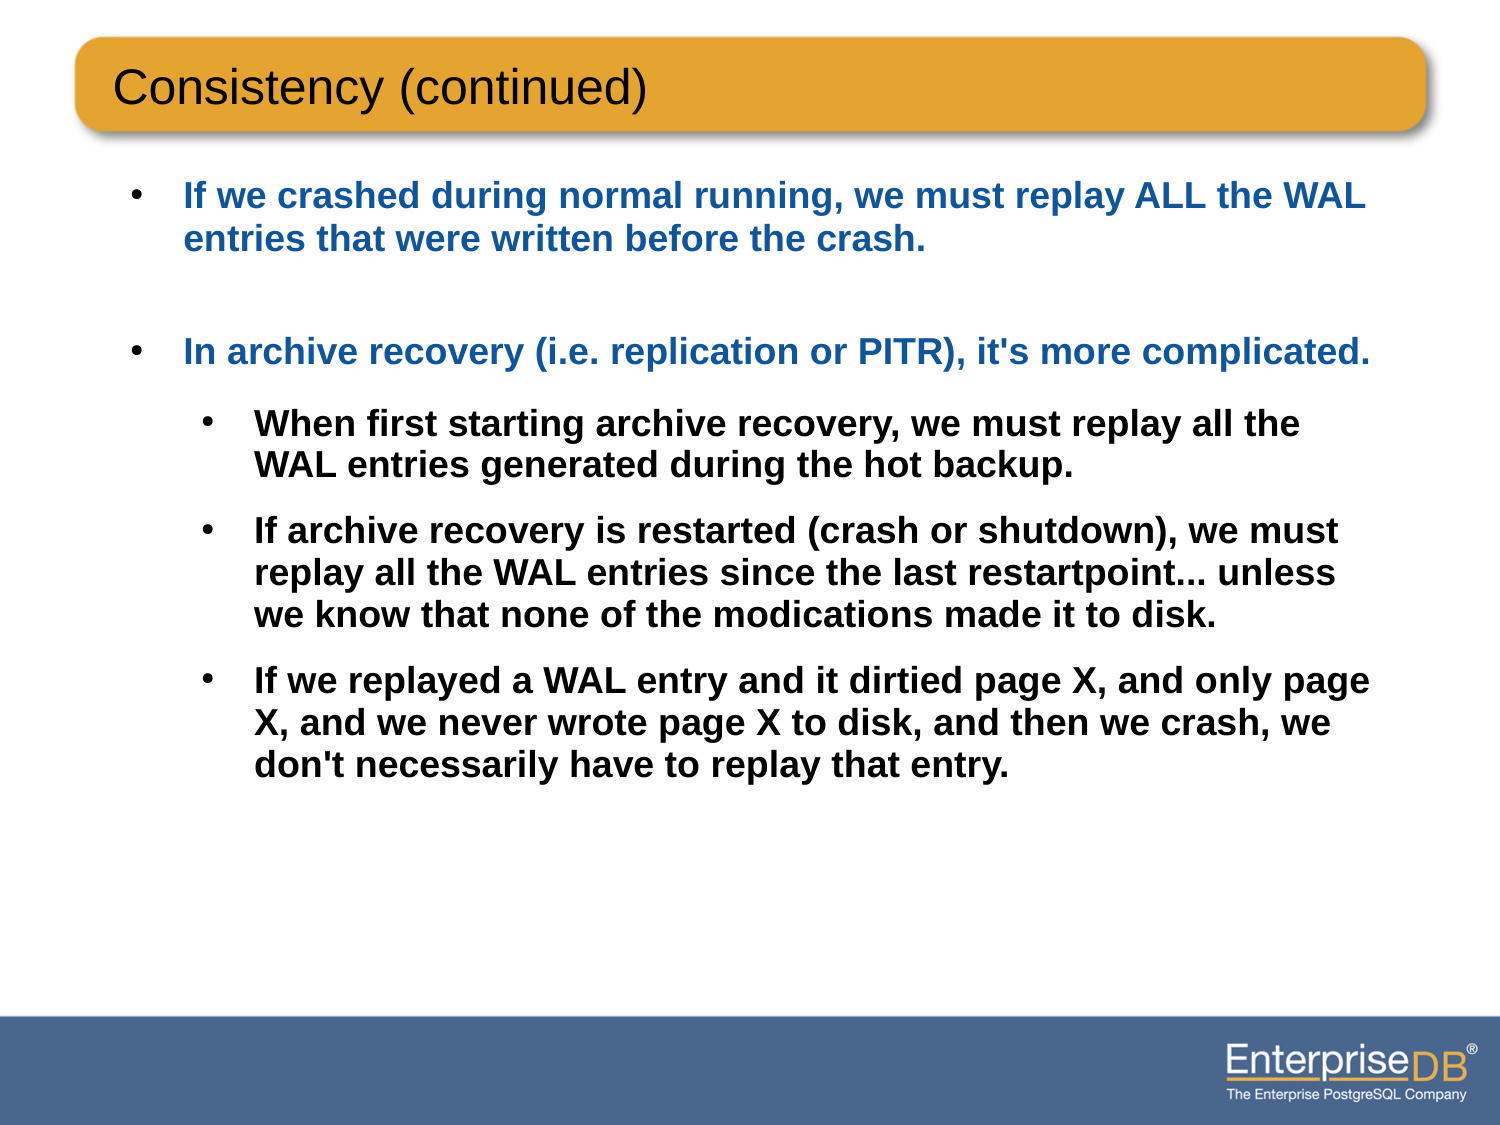

# Consistency (continued)
If we crashed during normal running, we must replay ALL the WAL entries that were written before the crash.
In archive recovery (i.e. replication or PITR), it's more complicated.
When first starting archive recovery, we must replay all the WAL entries generated during the hot backup.
If archive recovery is restarted (crash or shutdown), we must replay all the WAL entries since the last restartpoint... unless we know that none of the modications made it to disk.
If we replayed a WAL entry and it dirtied page X, and only page X, and we never wrote page X to disk, and then we crash, we don't necessarily have to replay that entry.